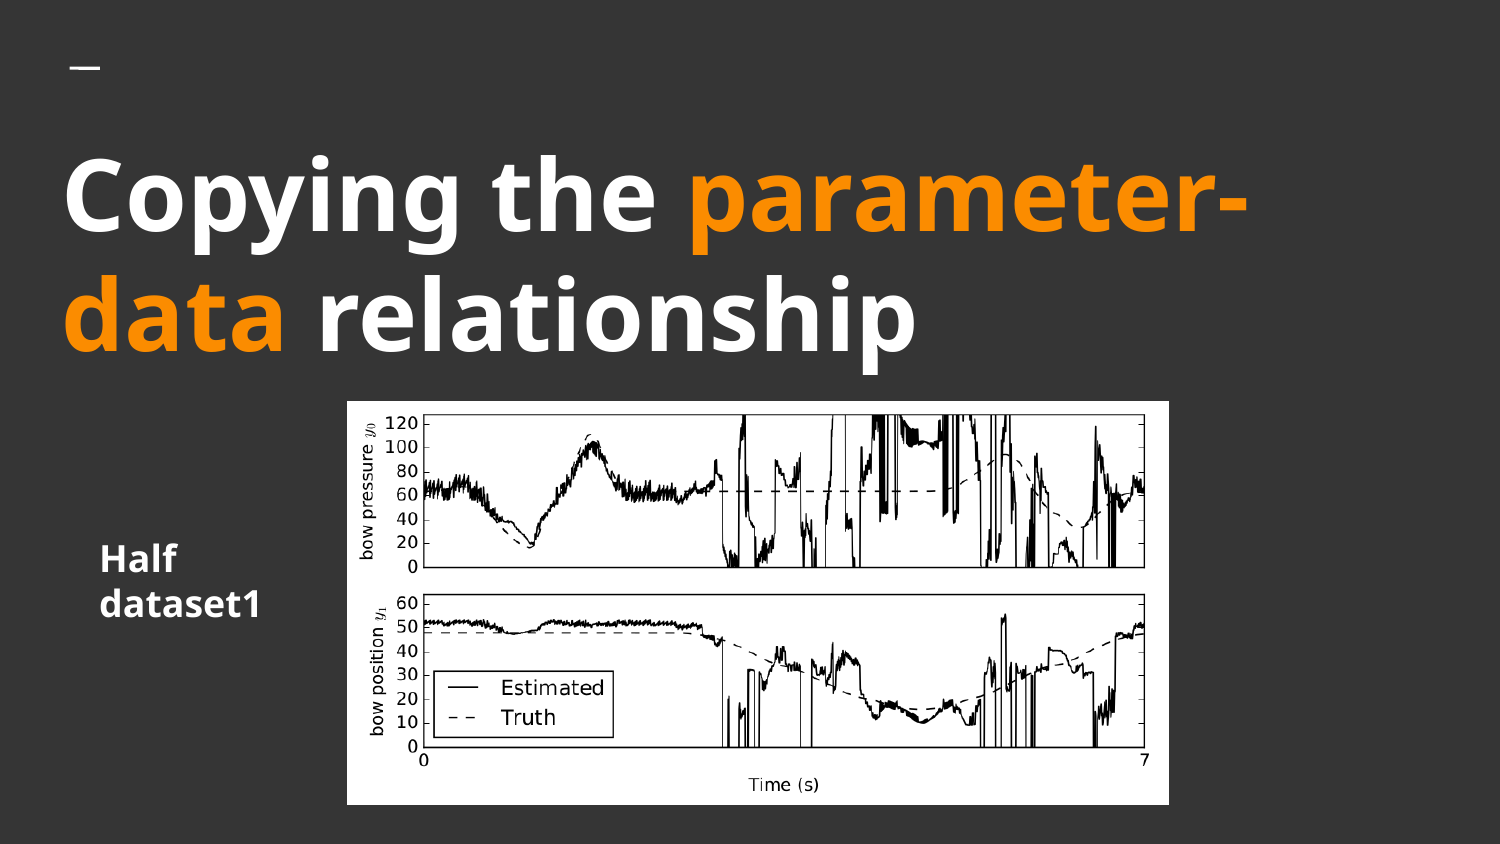

# Copying the parameter-data relationship
Half
dataset1